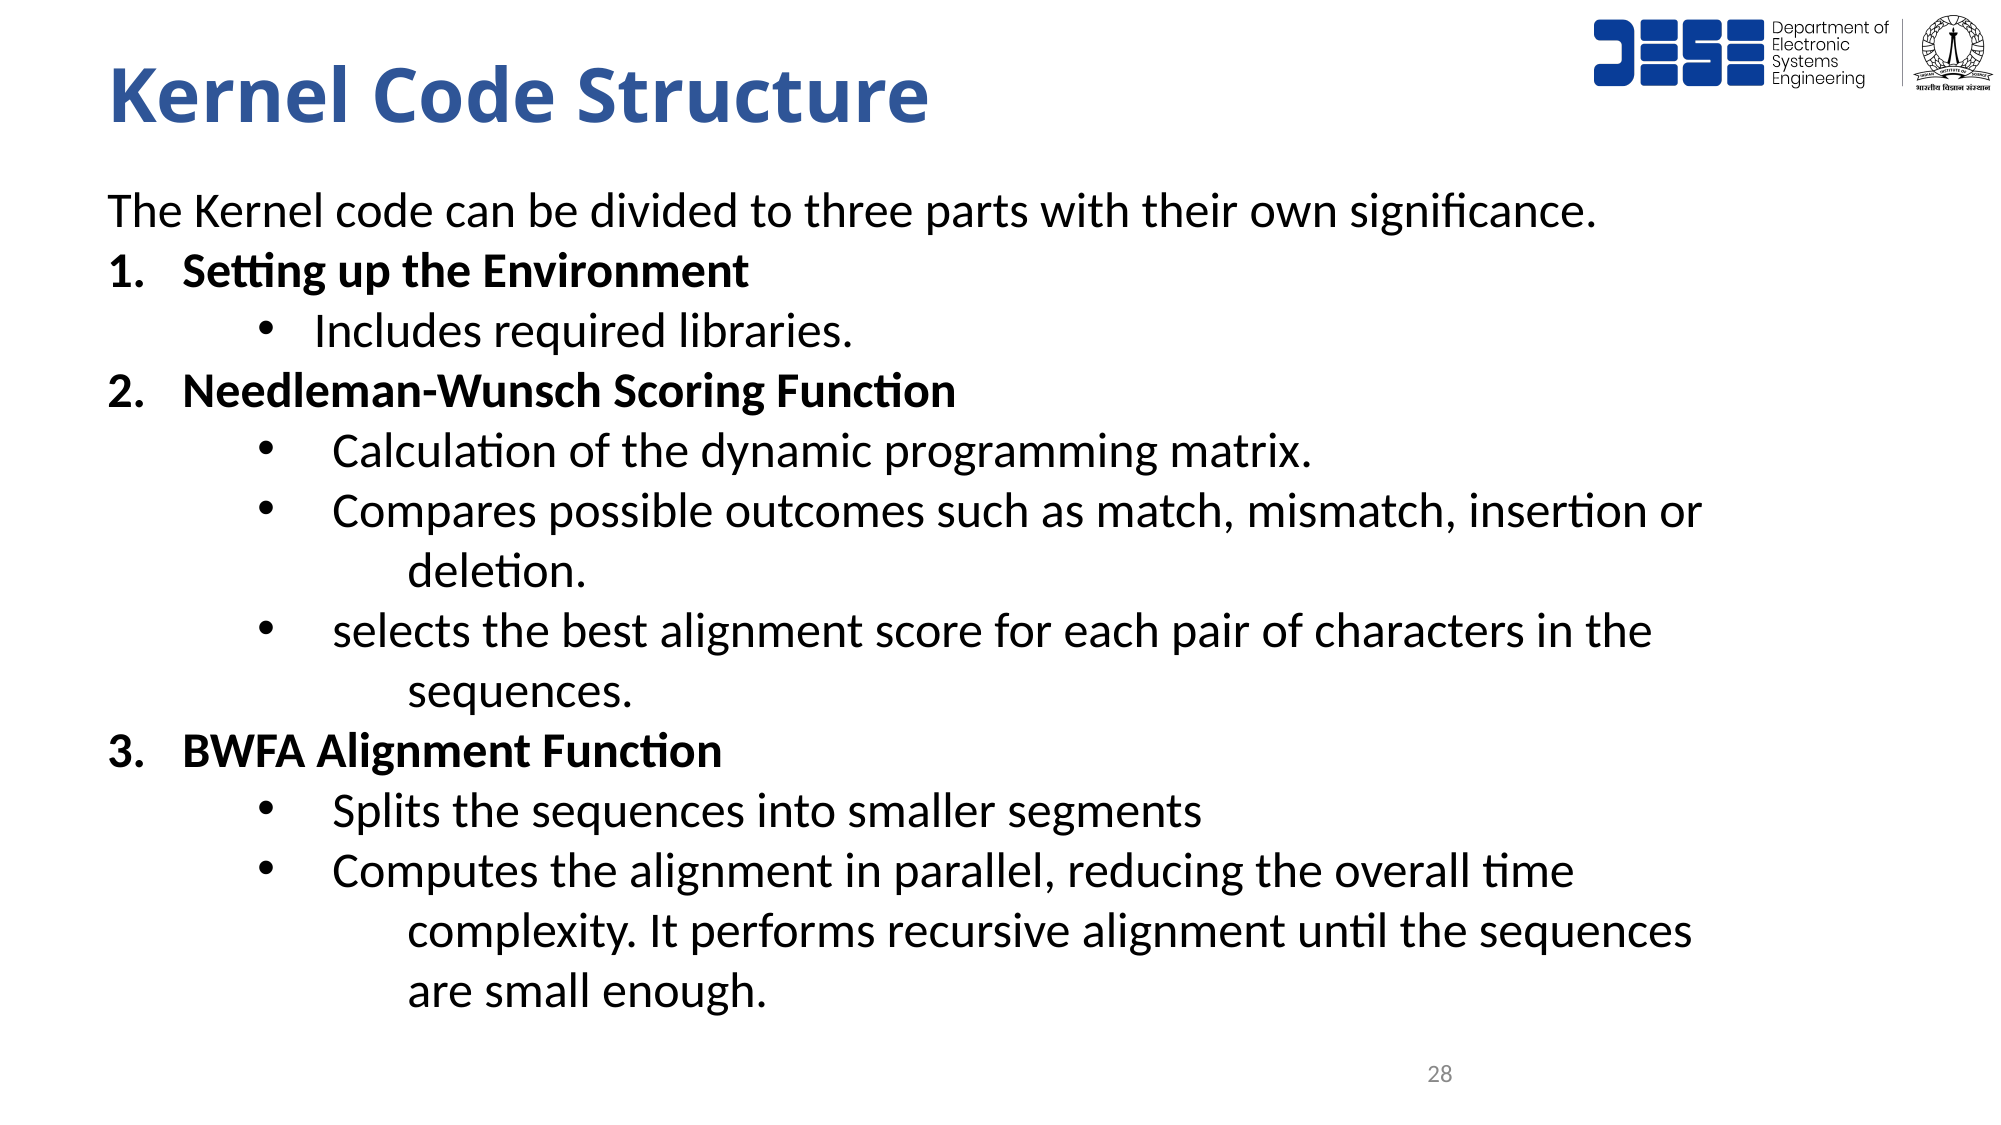

# Kernel Code Structure
The Kernel code can be divided to three parts with their own significance.
Setting up the Environment
Includes required libraries.
Needleman-Wunsch Scoring Function
Calculation of the dynamic programming matrix.
Compares possible outcomes such as match, mismatch, insertion or deletion.
selects the best alignment score for each pair of characters in the sequences.
BWFA Alignment Function
Splits the sequences into smaller segments
Computes the alignment in parallel, reducing the overall time complexity. It performs recursive alignment until the sequences are small enough.
28